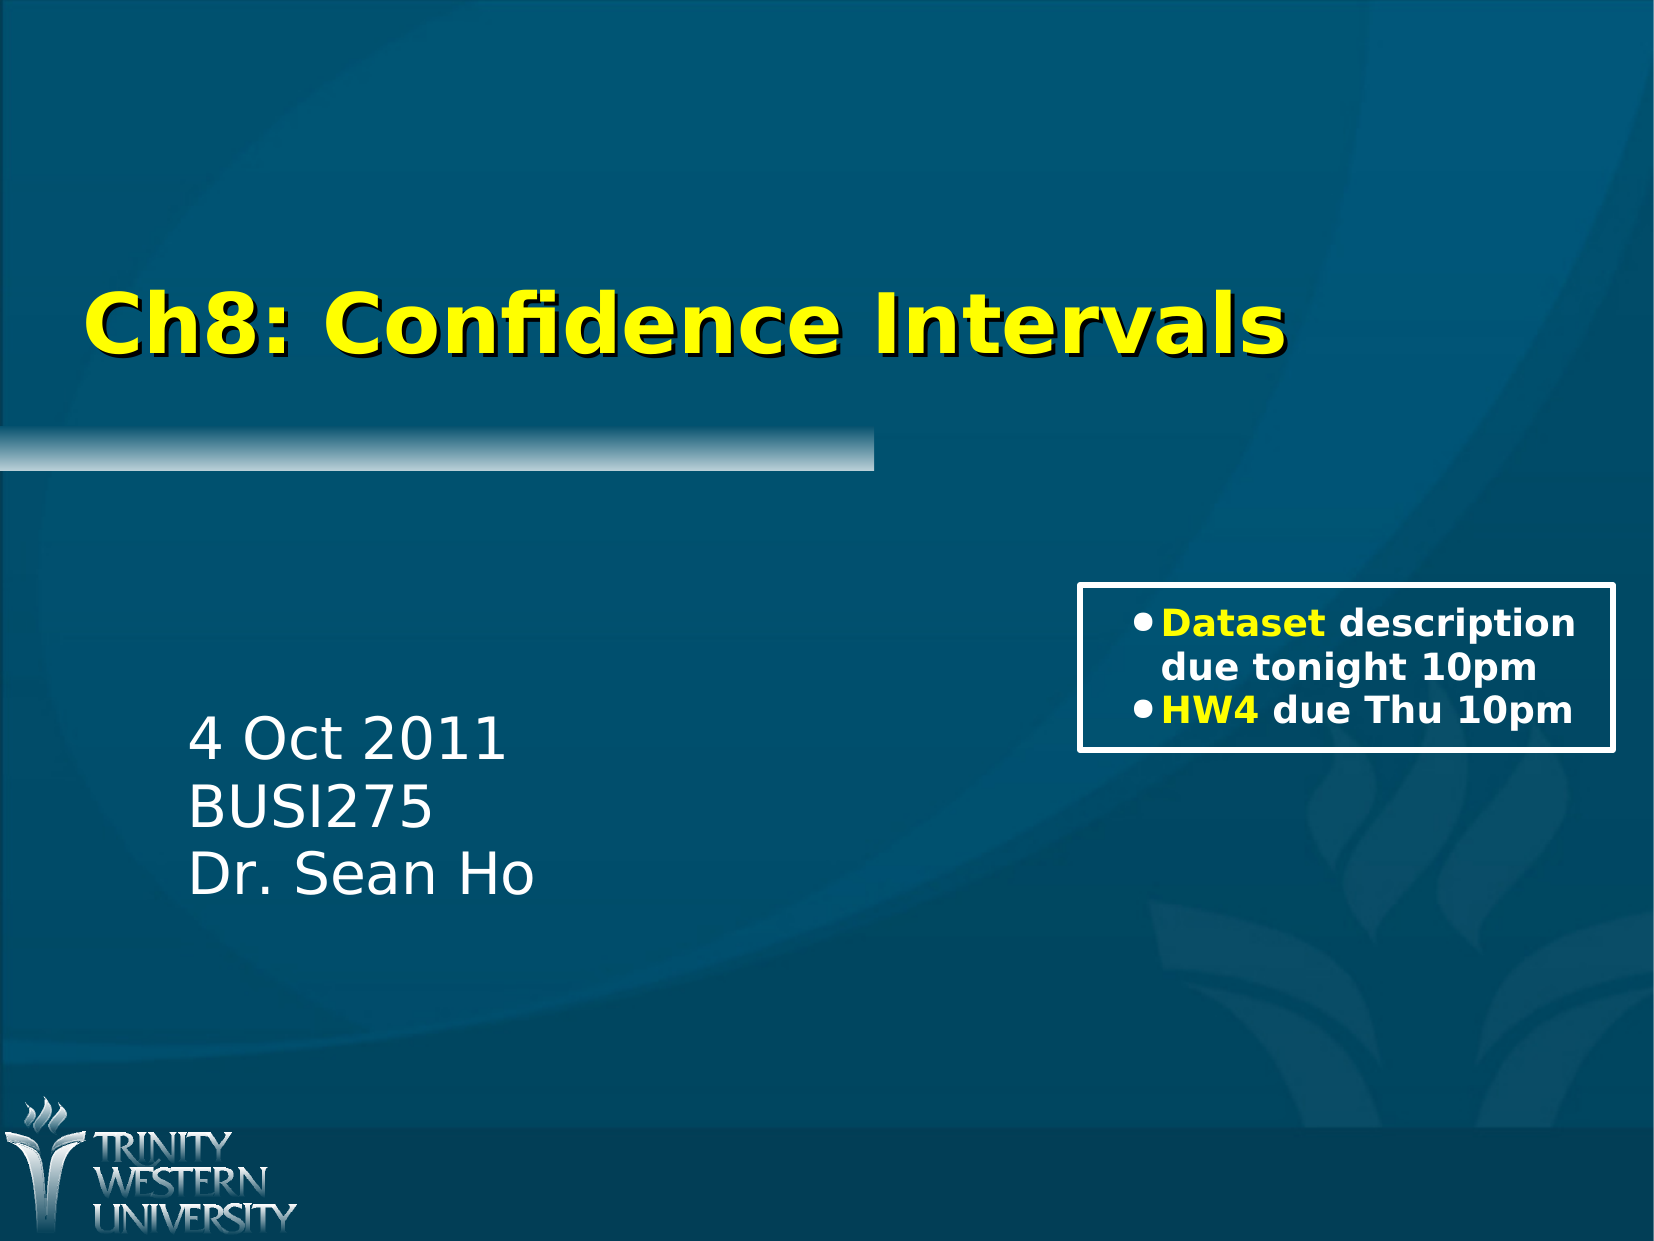

# Ch8: Confidence Intervals
4 Oct 2011
BUSI275
Dr. Sean Ho
Dataset description
due tonight 10pm
HW4 due Thu 10pm